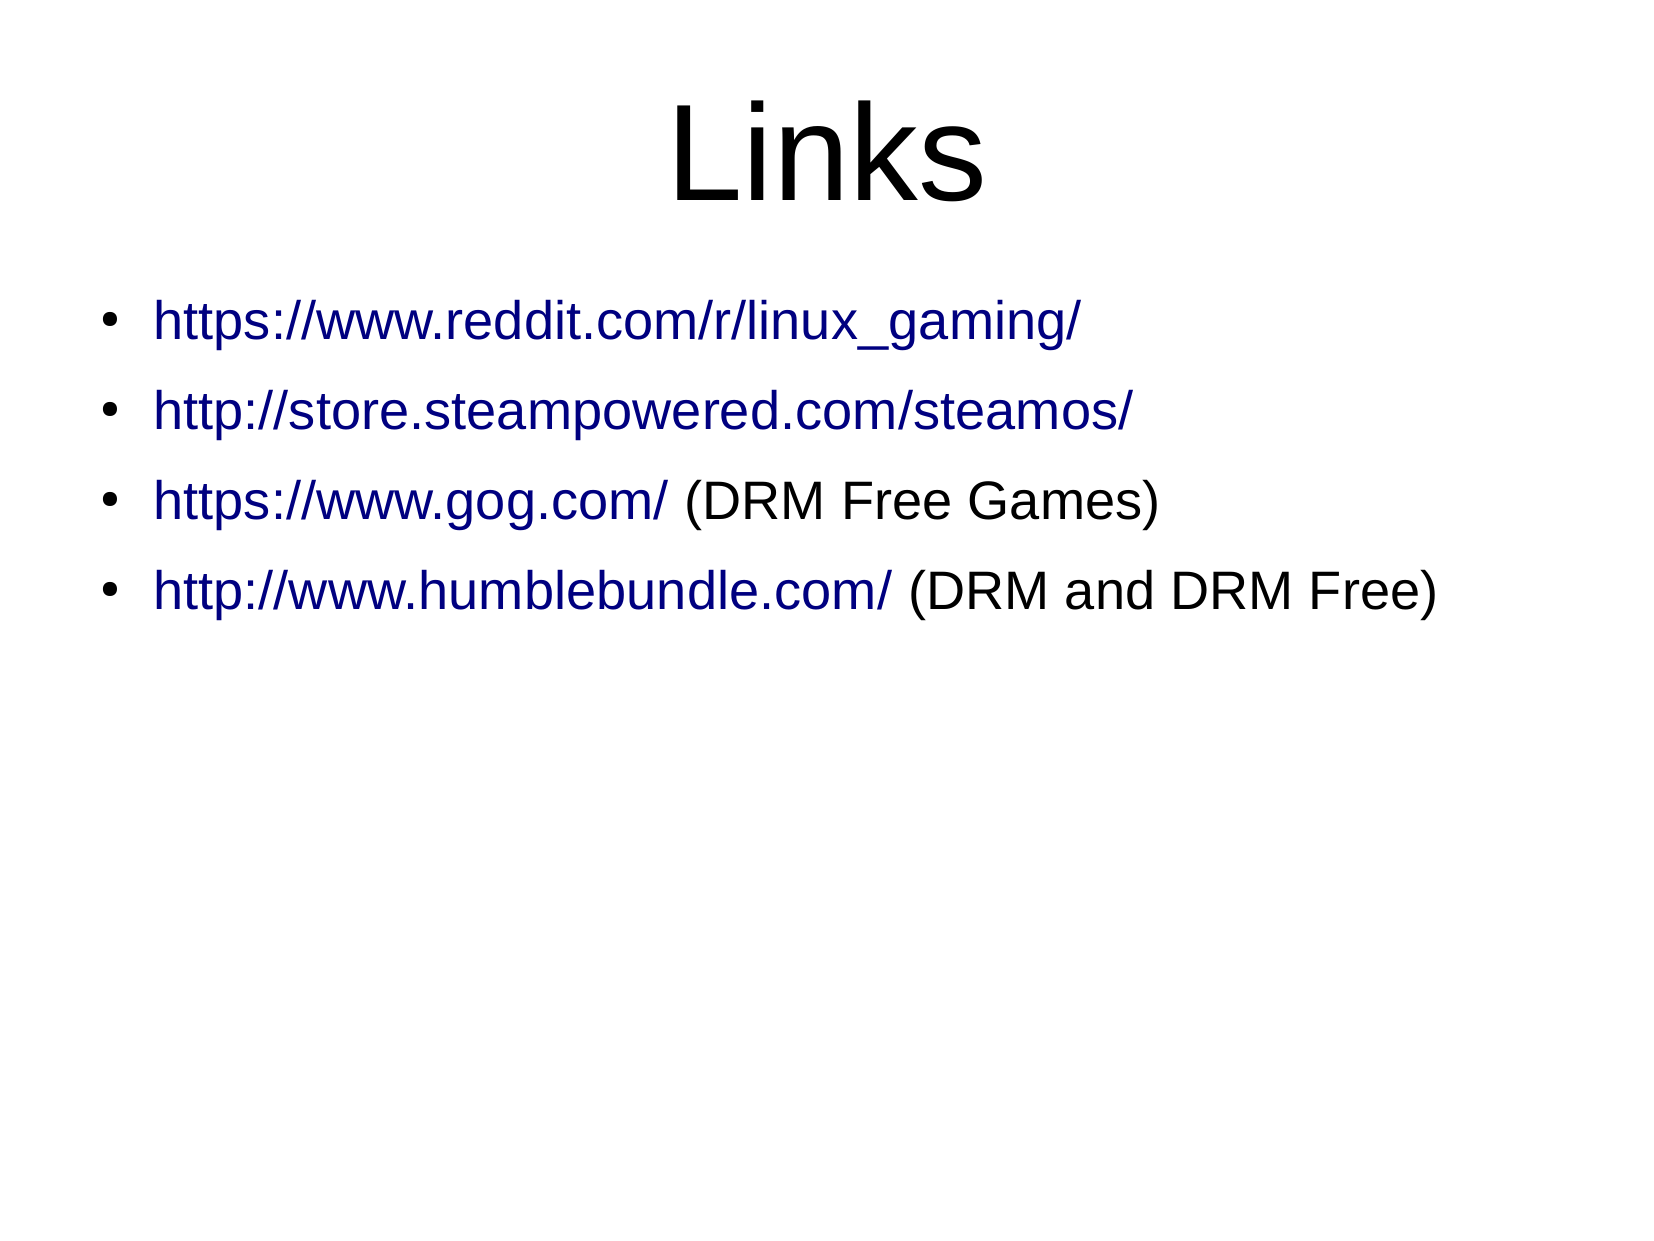

# Links
https://www.reddit.com/r/linux_gaming/
http://store.steampowered.com/steamos/
https://www.gog.com/ (DRM Free Games)
http://www.humblebundle.com/ (DRM and DRM Free)